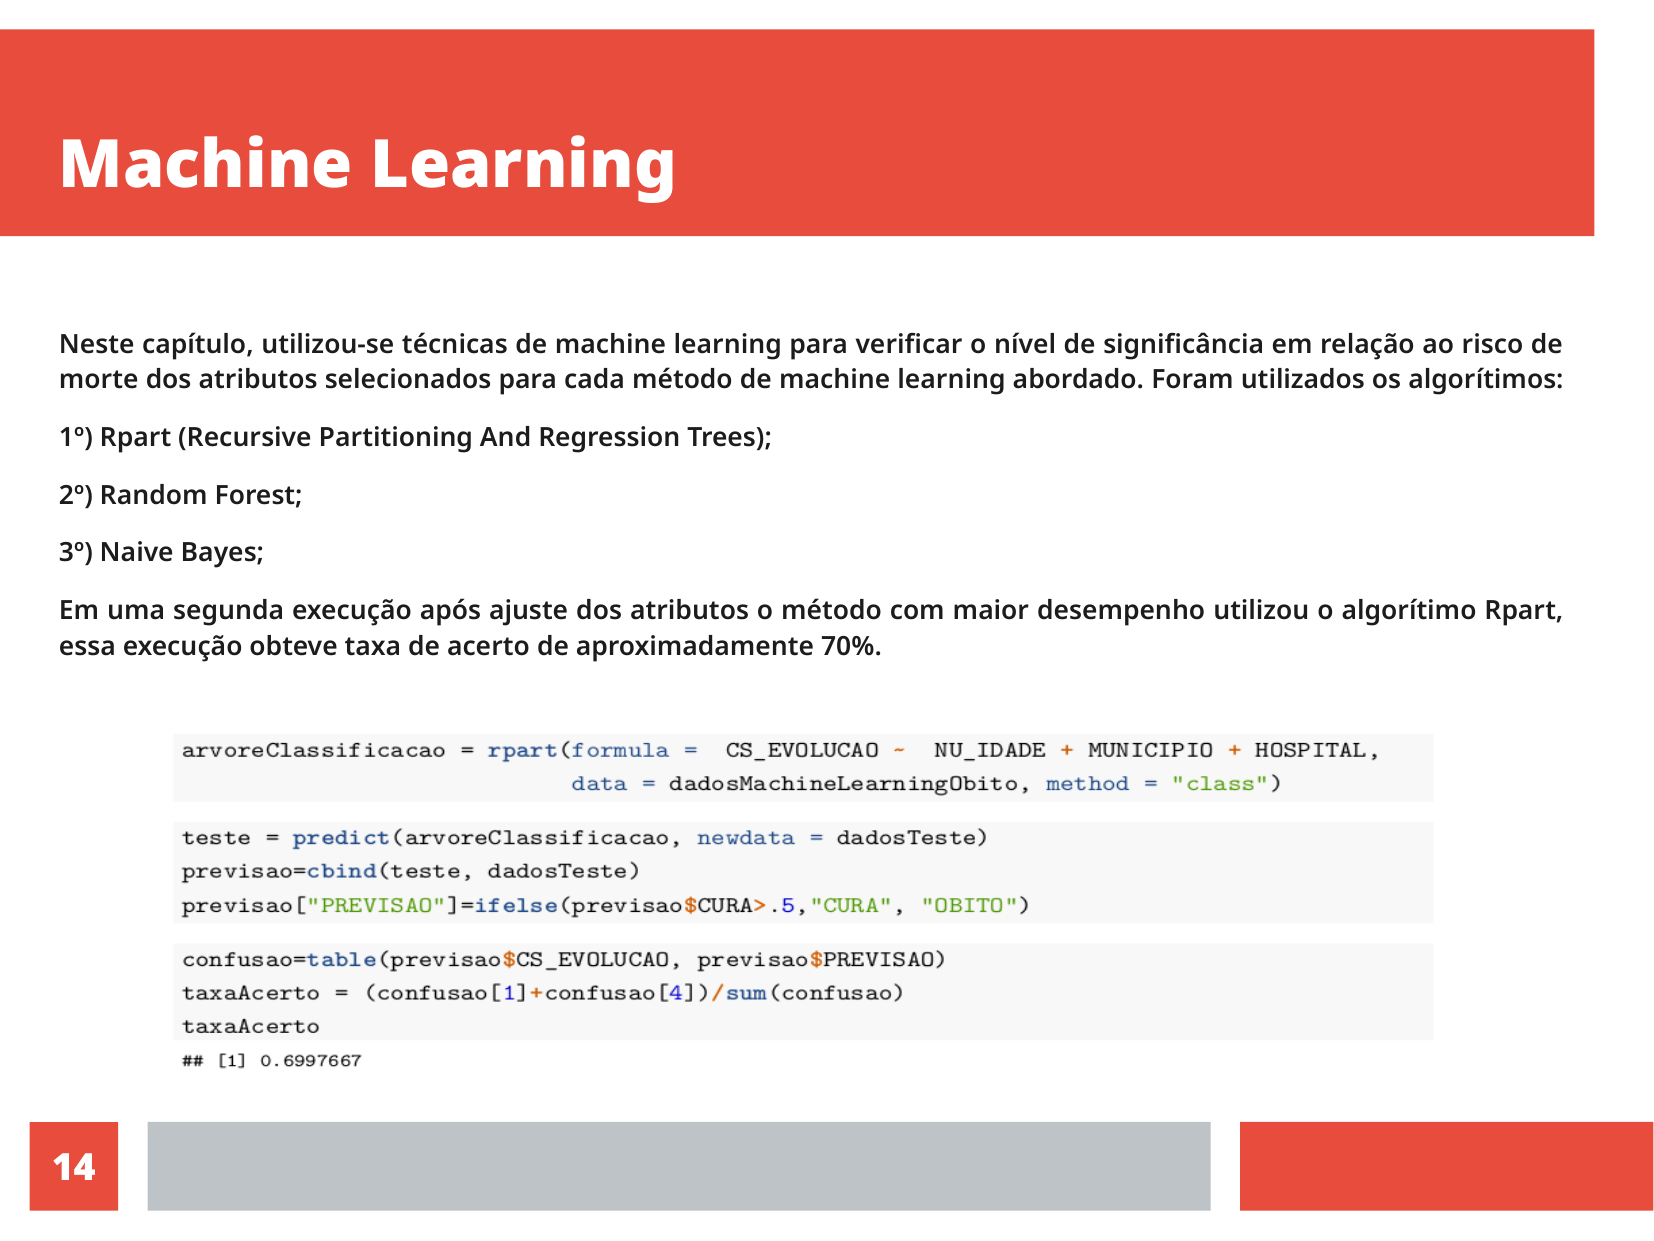

# Machine Learning
Neste capítulo, utilizou-se técnicas de machine learning para verificar o nível de significância em relação ao risco de morte dos atributos selecionados para cada método de machine learning abordado. Foram utilizados os algorítimos:
1º) Rpart (Recursive Partitioning And Regression Trees);
2º) Random Forest;
3º) Naive Bayes;
Em uma segunda execução após ajuste dos atributos o método com maior desempenho utilizou o algorítimo Rpart, essa execução obteve taxa de acerto de aproximadamente 70%.
14